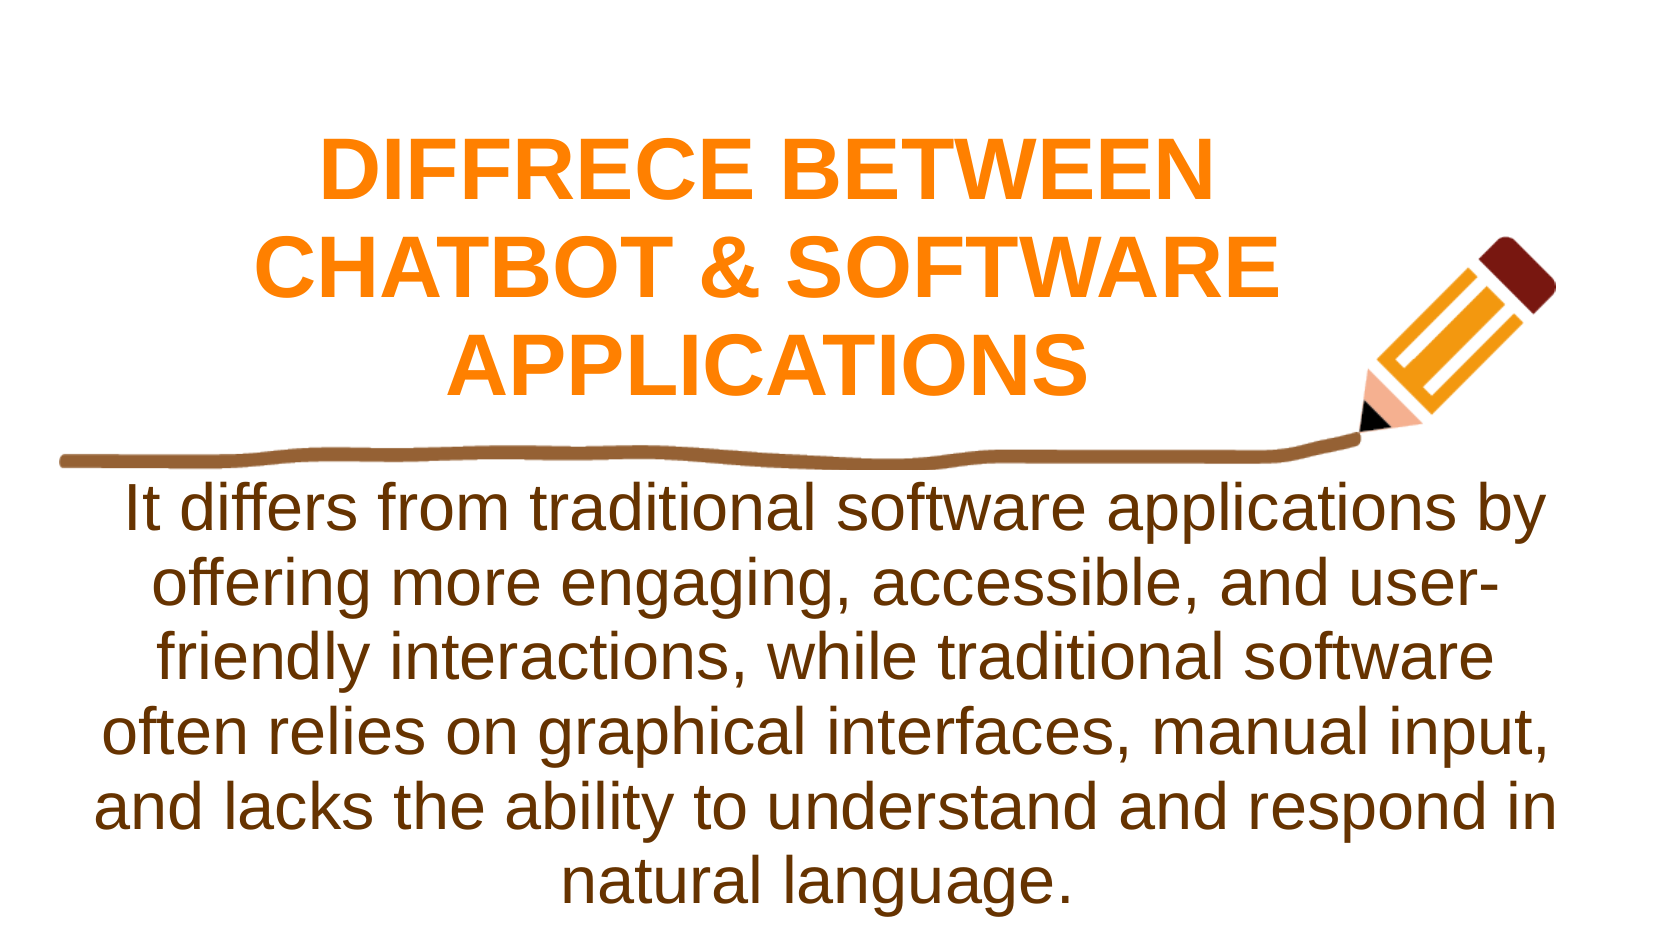

# DIFFRECE BETWEEN CHATBOT & SOFTWARE APPLICATIONS
 It differs from traditional software applications by offering more engaging, accessible, and user-friendly interactions, while traditional software often relies on graphical interfaces, manual input, and lacks the ability to understand and respond in natural language.